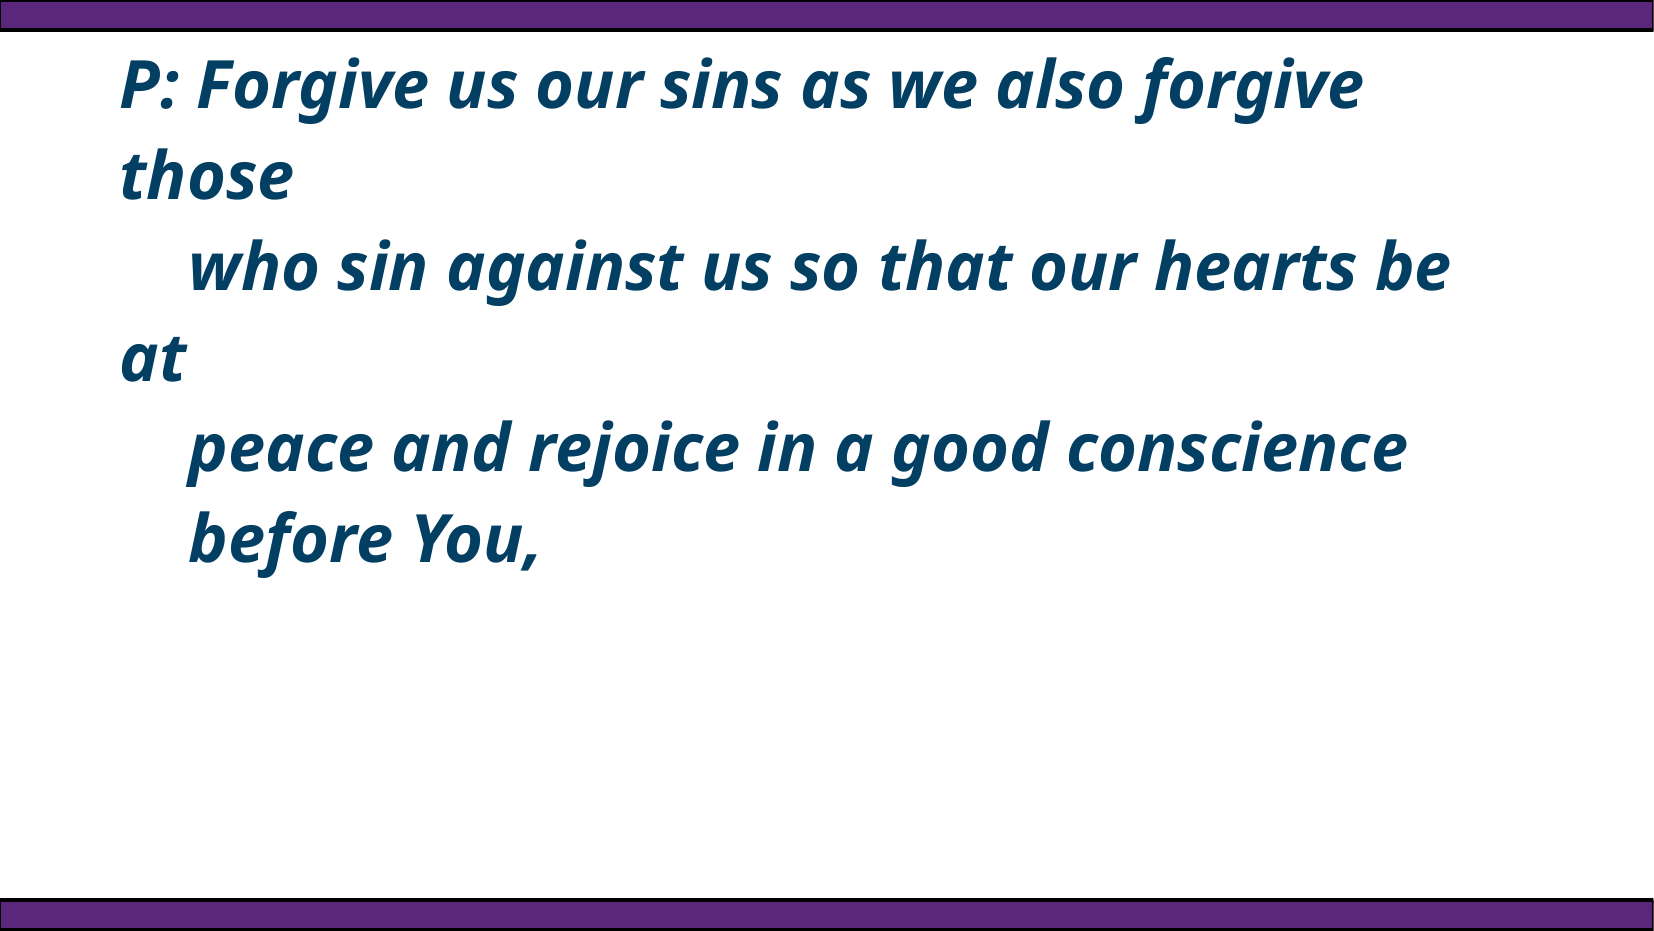

P: Forgive us our sins as we also forgive those
 who sin against us so that our hearts be at
 peace and rejoice in a good conscience
 before You,